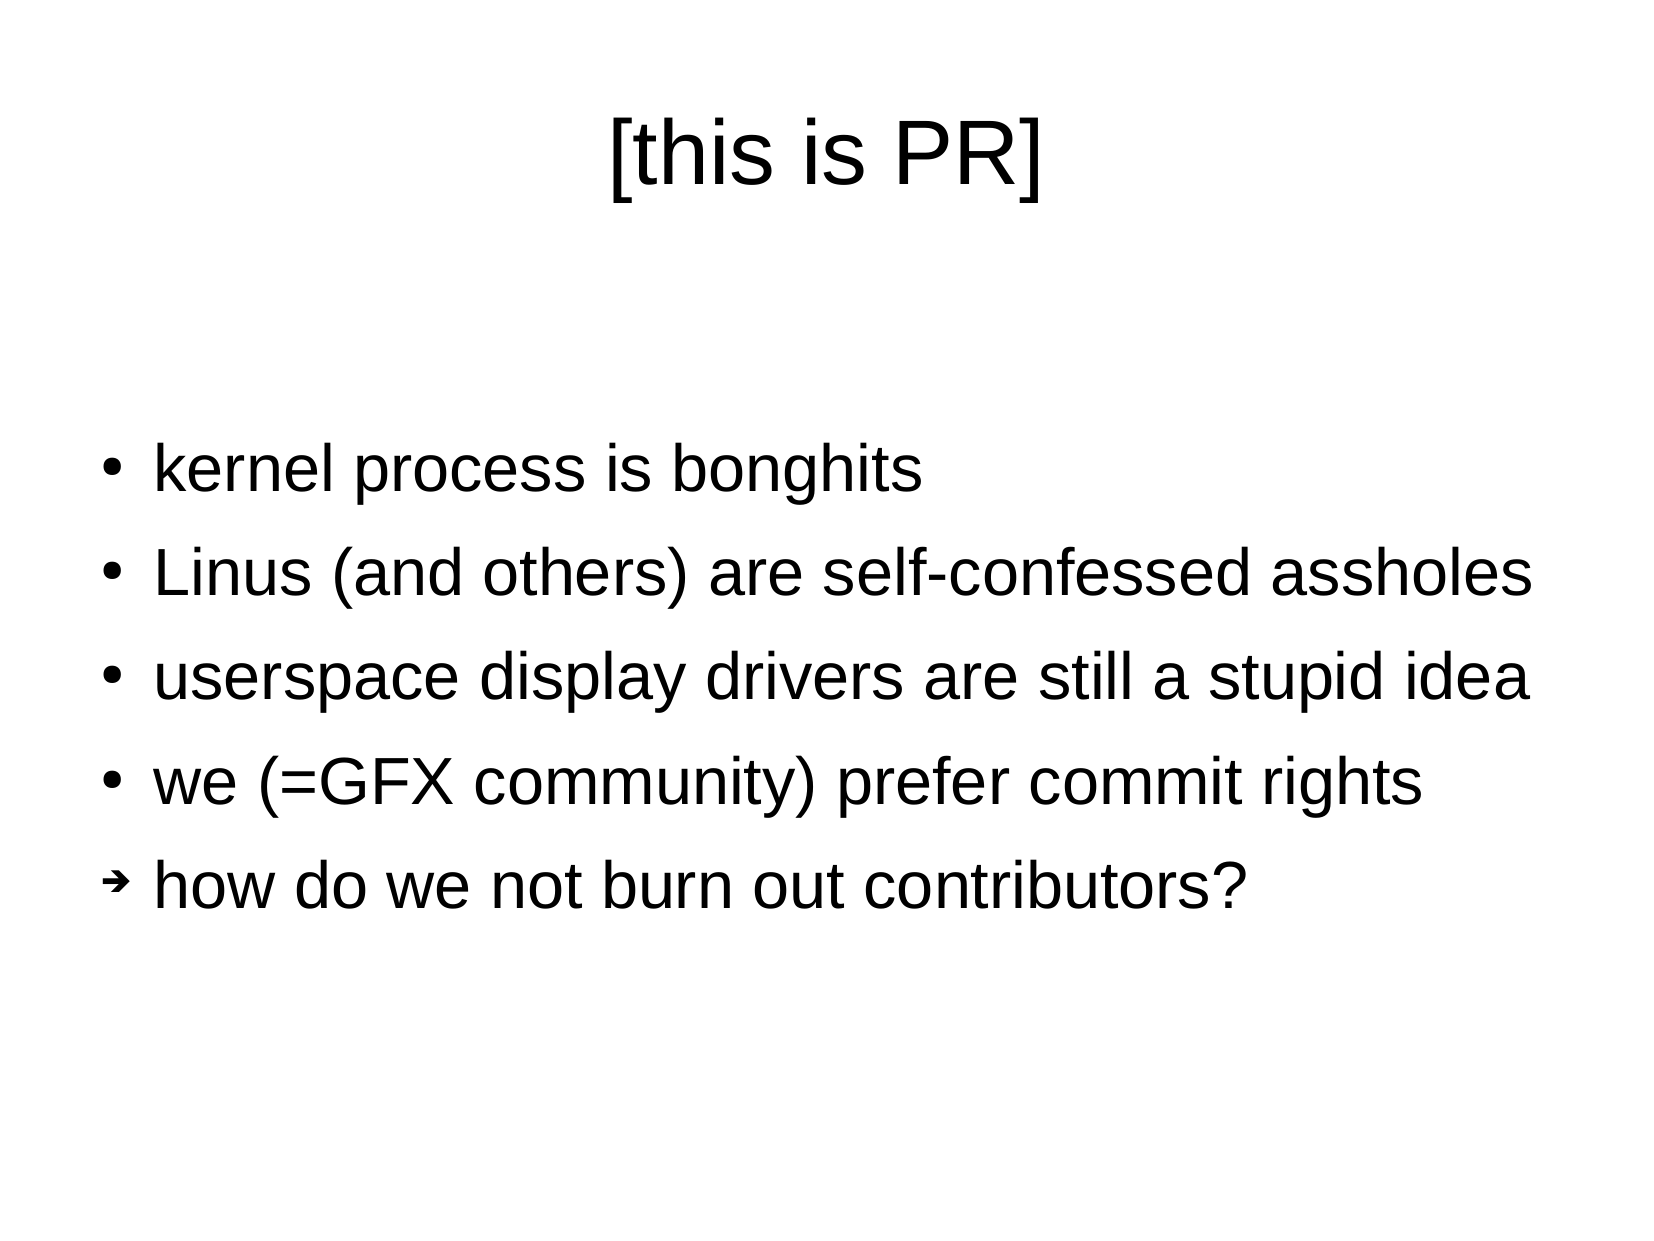

# [this is PR]
kernel process is bonghits
Linus (and others) are self-confessed assholes
userspace display drivers are still a stupid idea
we (=GFX community) prefer commit rights
how do we not burn out contributors?